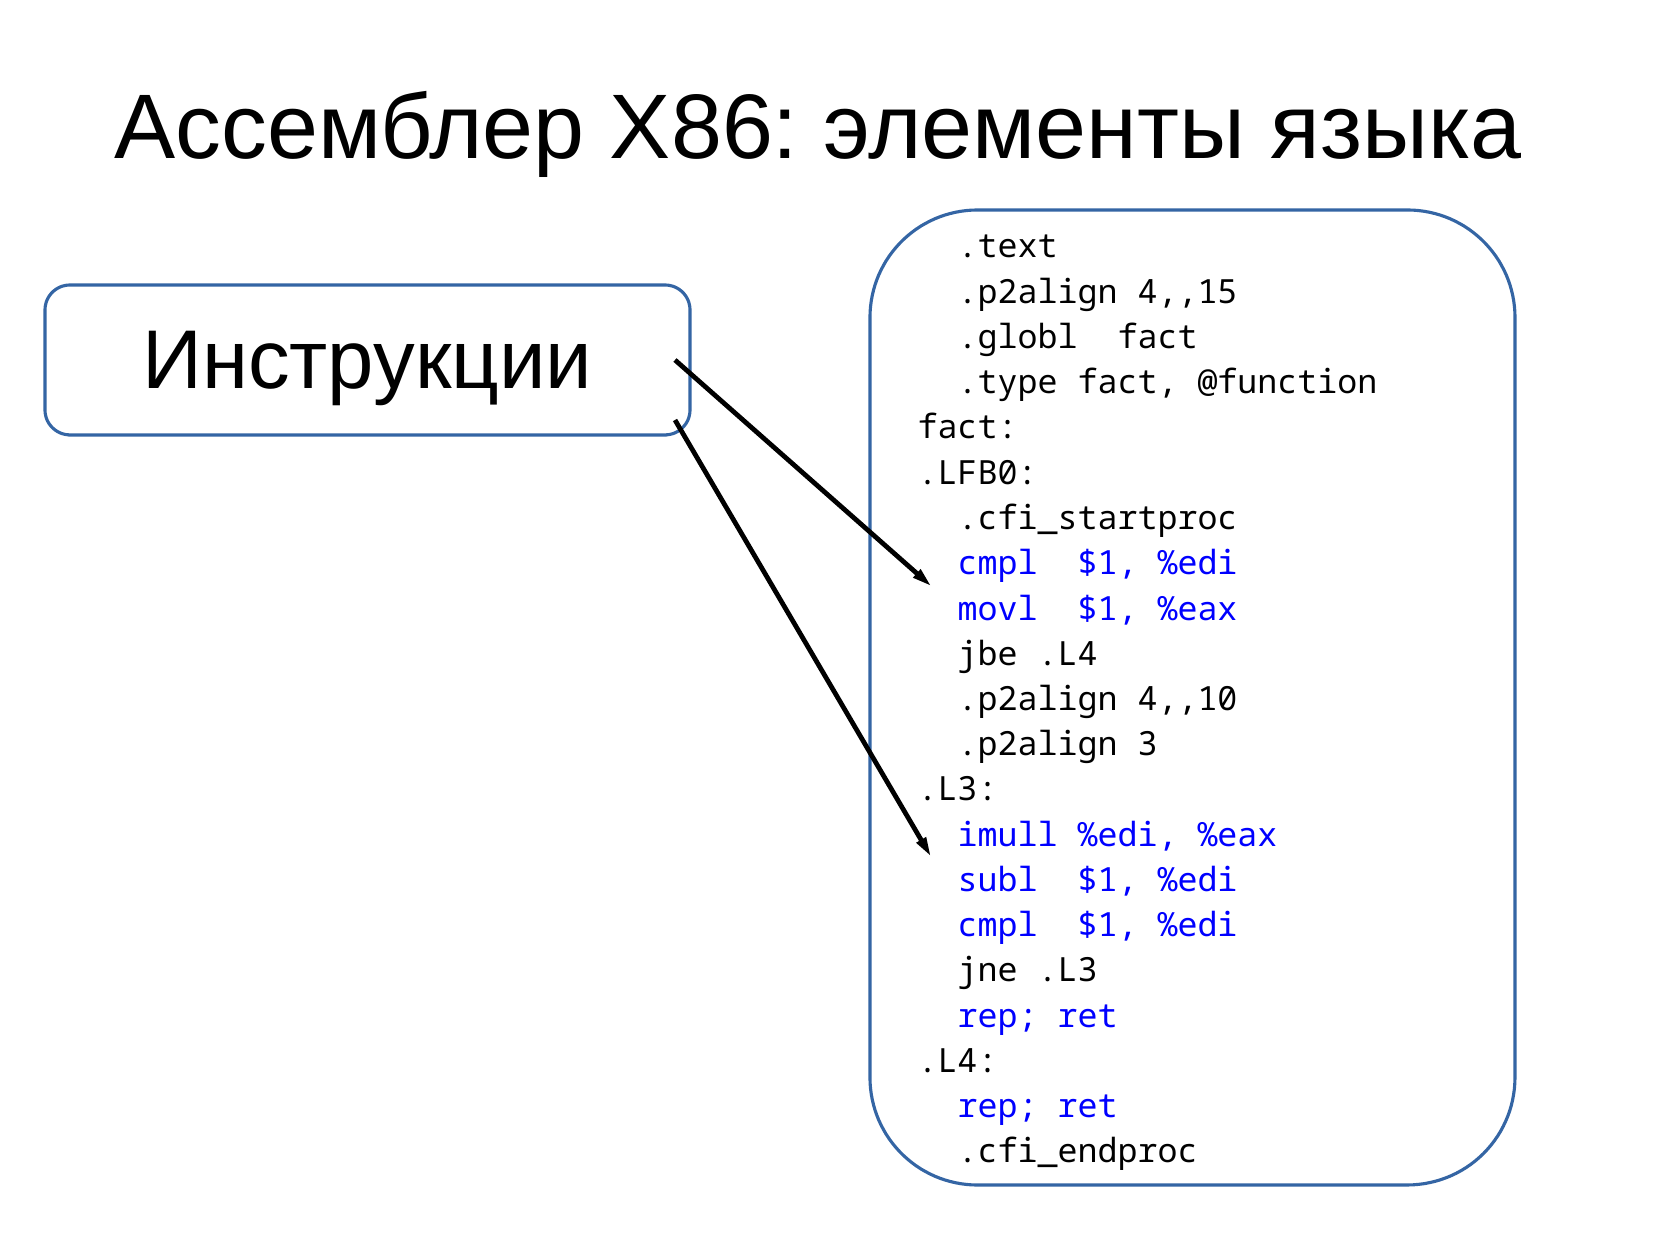

# Ассемблер X86: элементы языка
 .text
 .p2align 4,,15
 .globl fact
 .type fact, @function
fact:
.LFB0:
 .cfi_startproc
 cmpl $1, %edi
 movl $1, %eax
 jbe .L4
 .p2align 4,,10
 .p2align 3
.L3:
 imull %edi, %eax
 subl $1, %edi
 cmpl $1, %edi
 jne .L3
 rep; ret
.L4:
 rep; ret
 .cfi_endproc
Инструкции